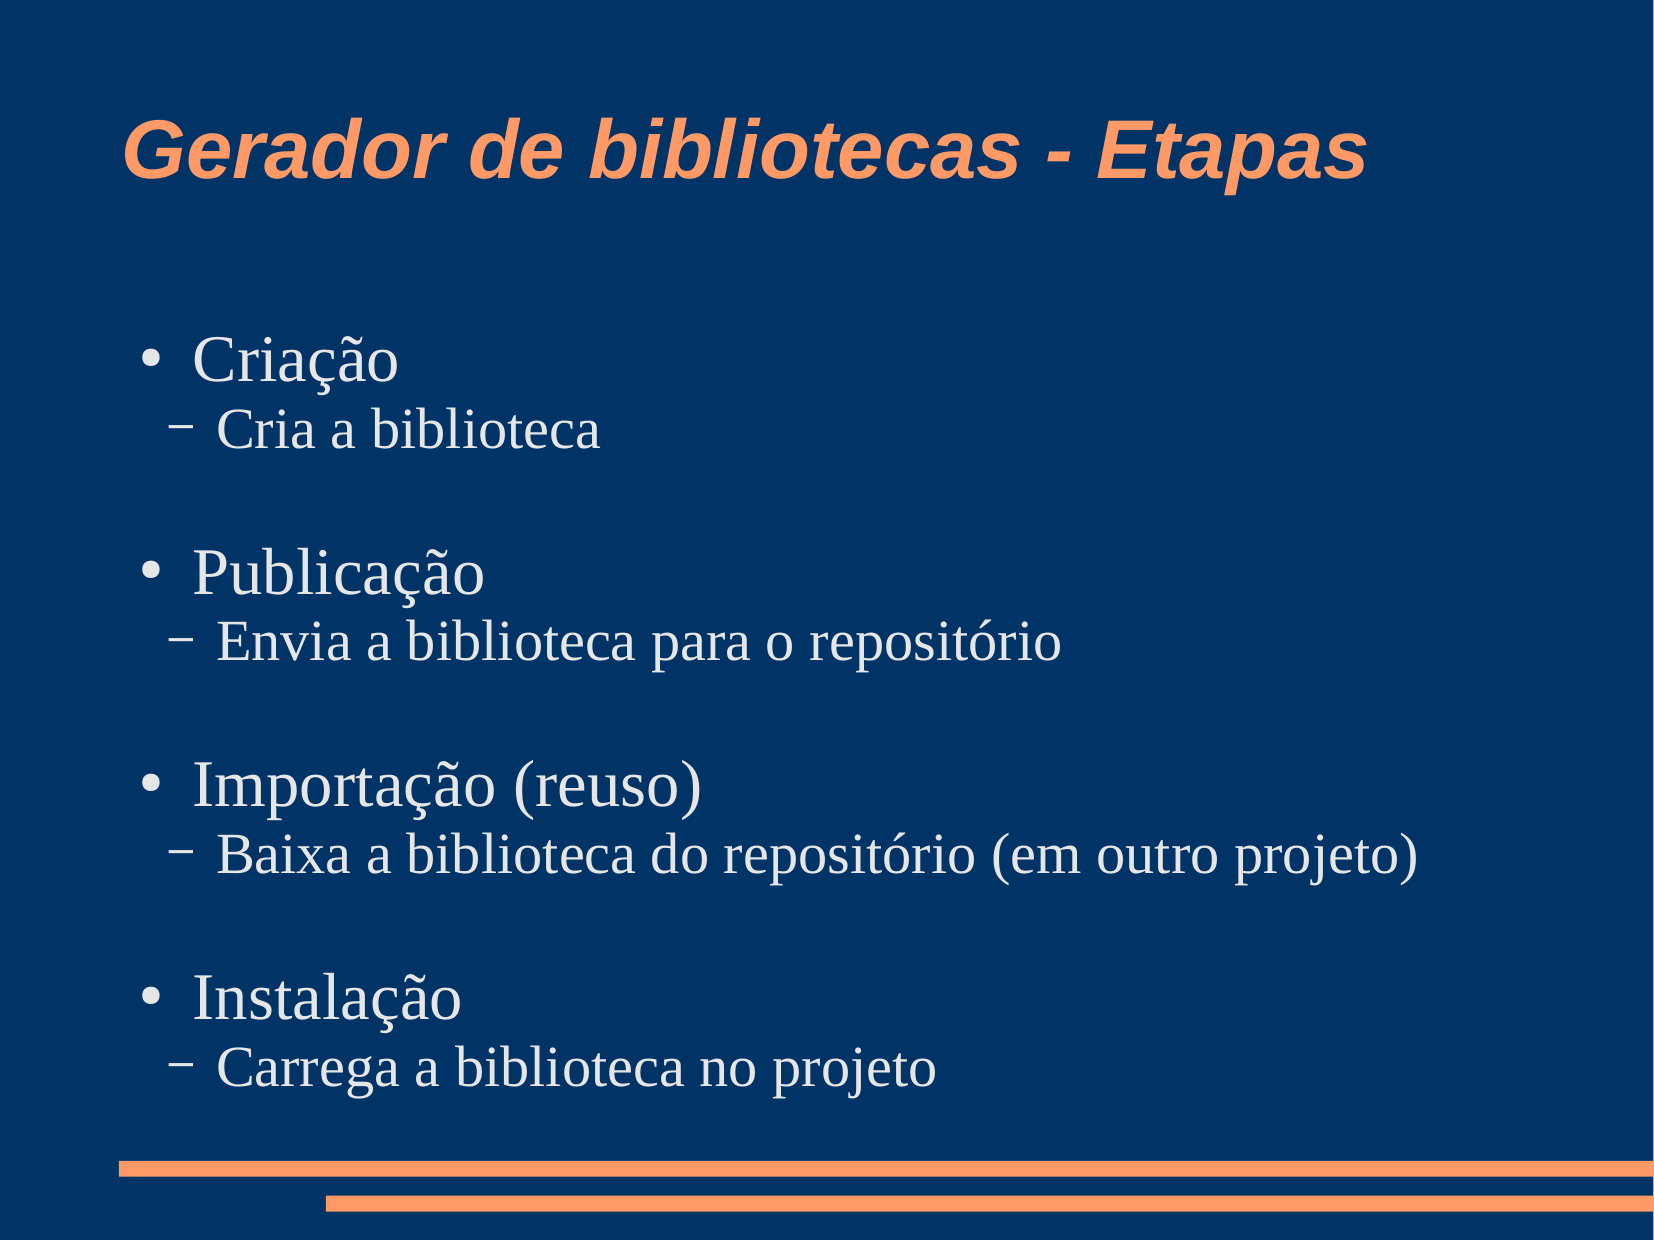

# Gerador de bibliotecas - Etapas
Criação
Cria a biblioteca
Publicação
Envia a biblioteca para o repositório
Importação (reuso)
Baixa a biblioteca do repositório (em outro projeto)
Instalação
Carrega a biblioteca no projeto